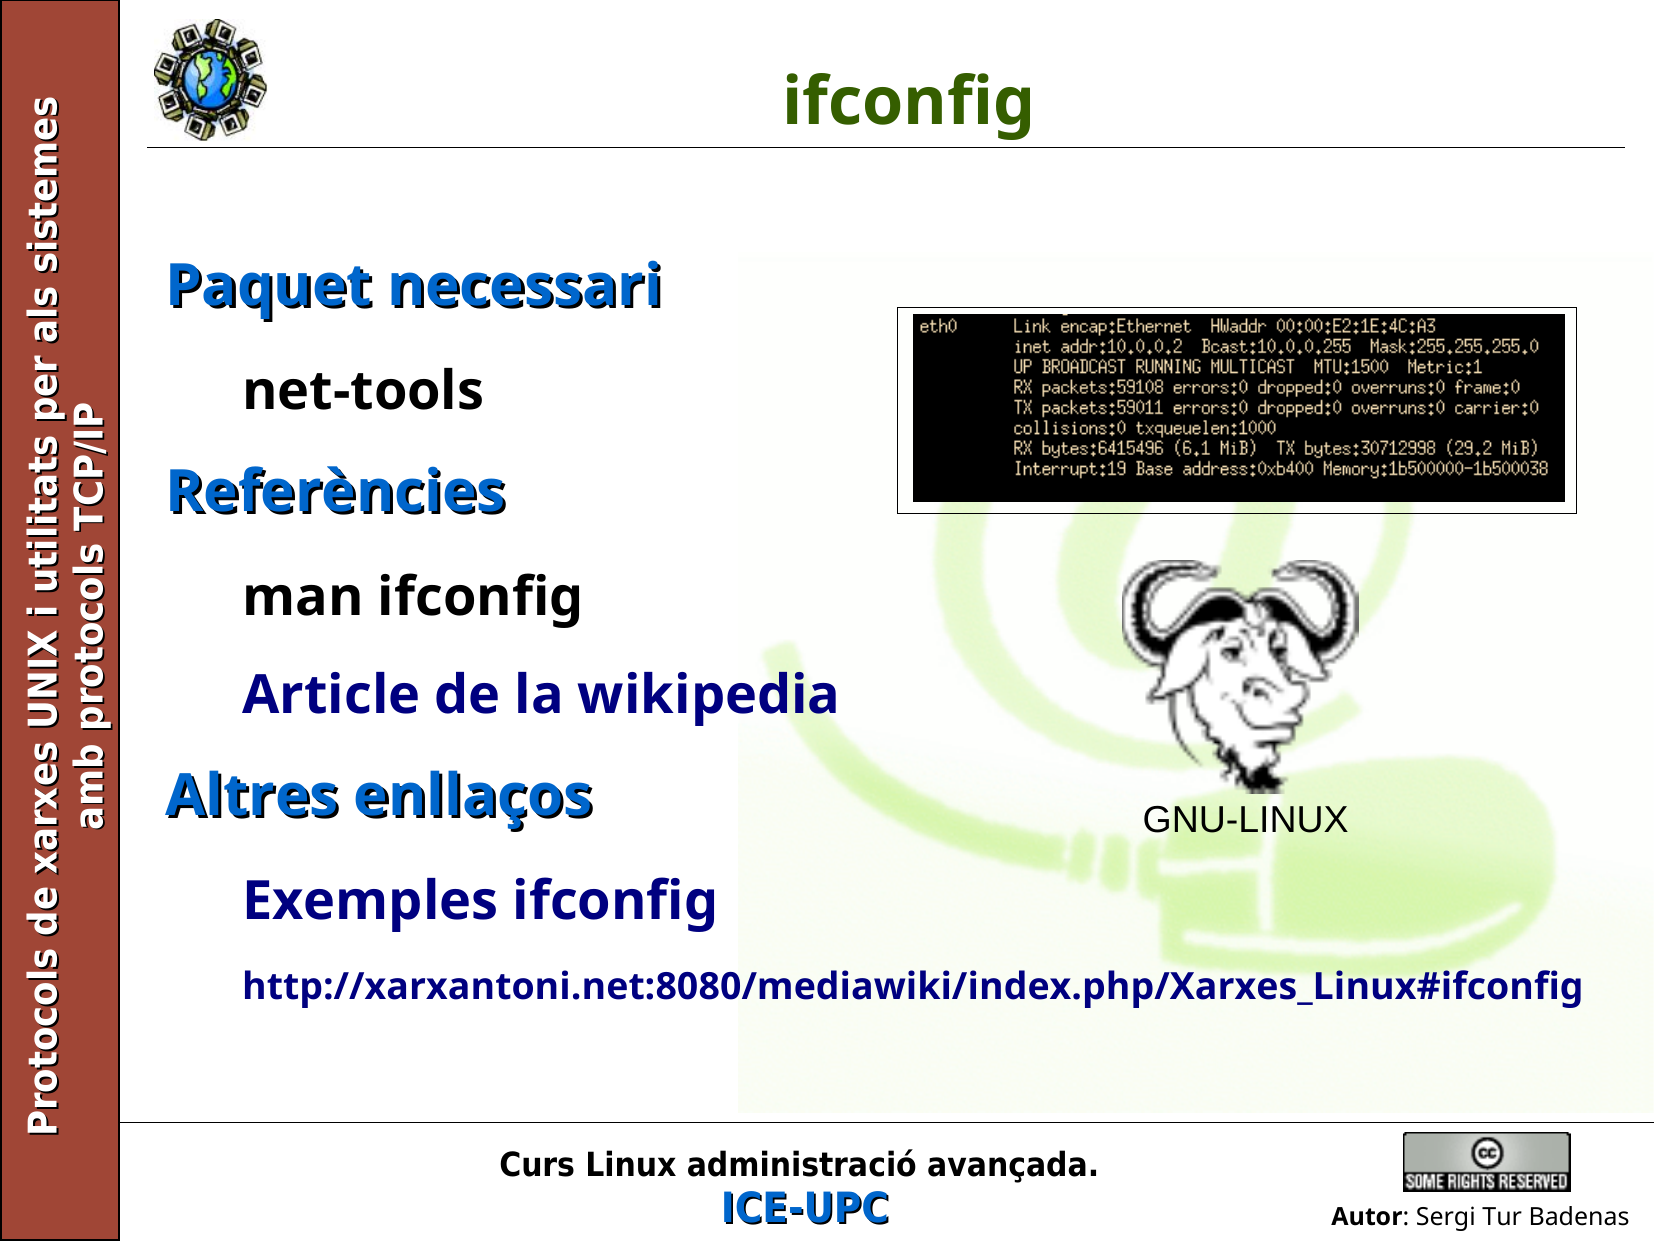

# ifconfig
Paquet necessari
net-tools
Referències
man ifconfig
Article de la wikipedia
Altres enllaços
Exemples ifconfig
http://xarxantoni.net:8080/mediawiki/index.php/Xarxes_Linux#ifconfig
GNU-LINUX